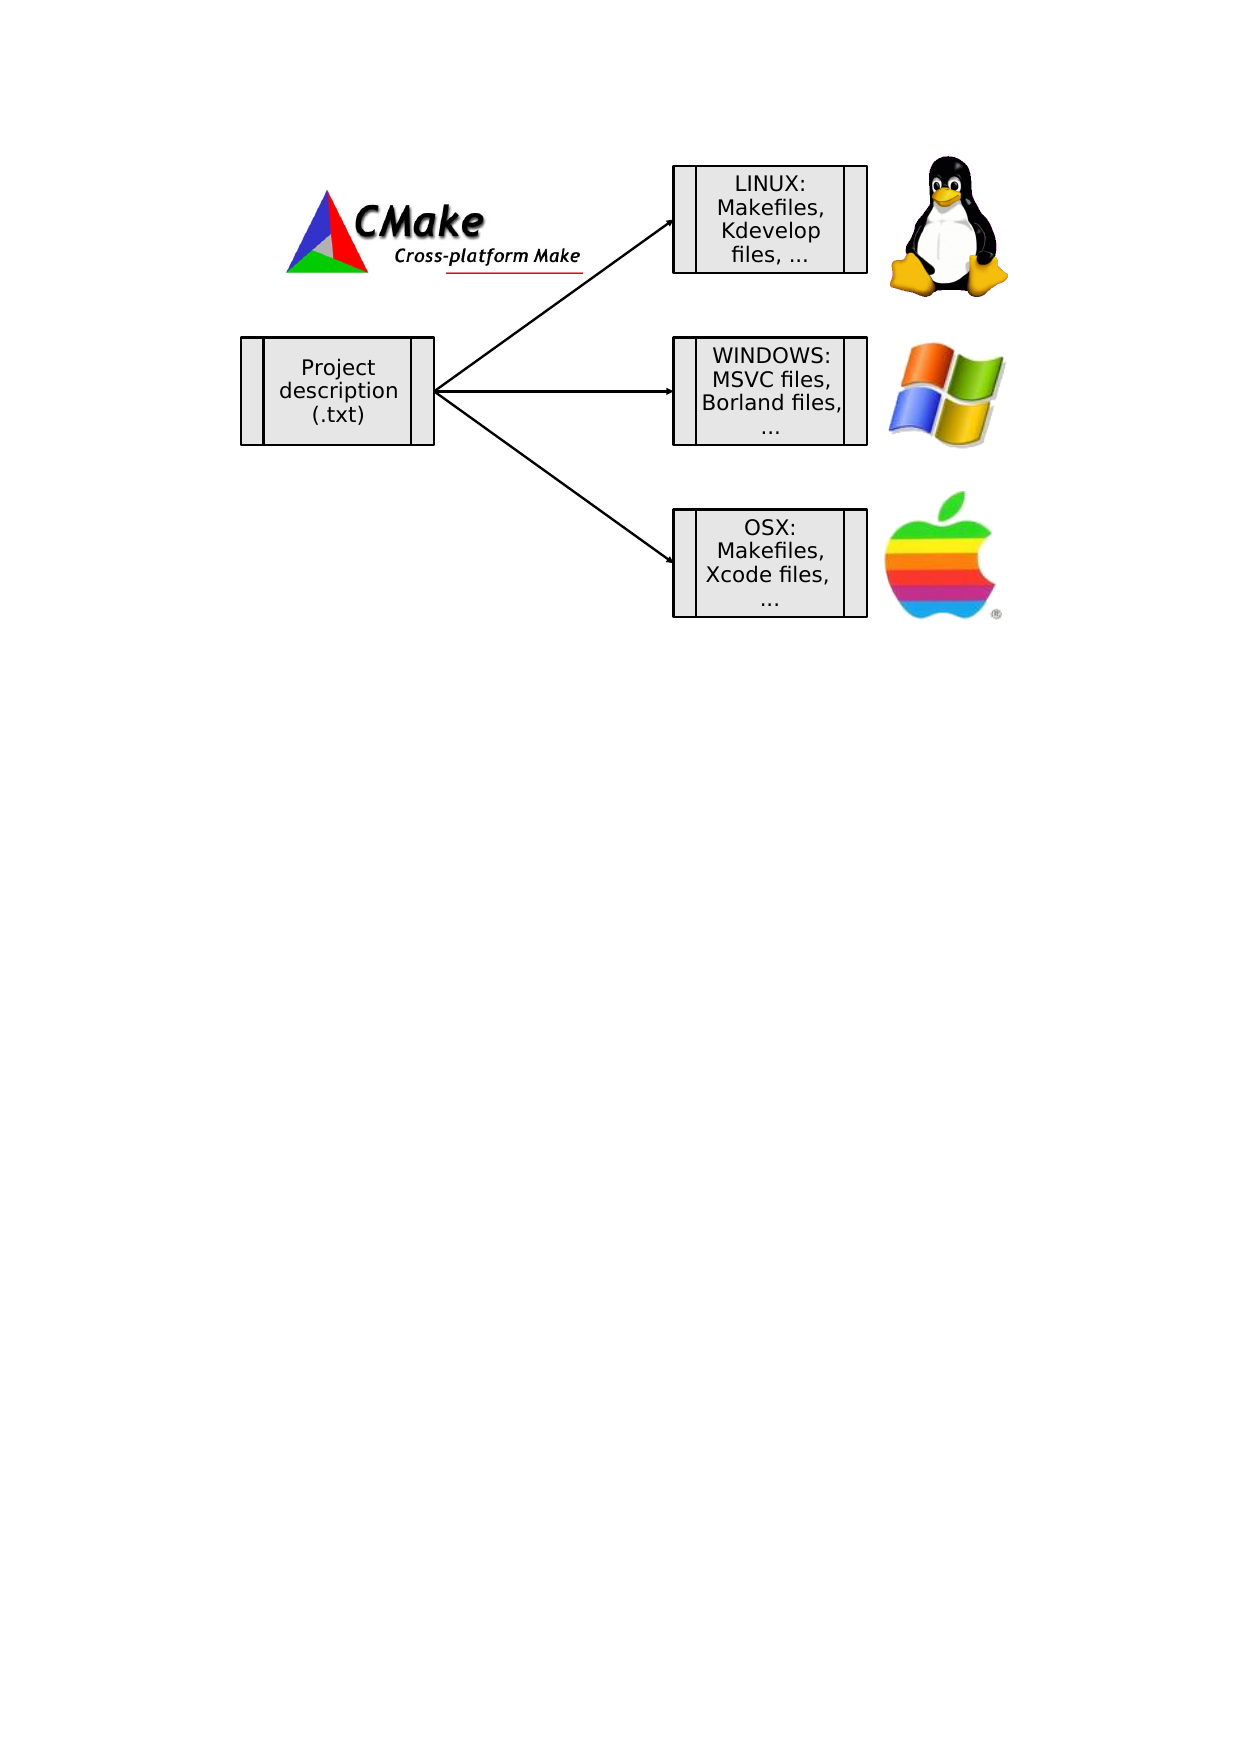

LINUX:
Makefiles,
Kdevelop
files, ...
WINDOWS:
Project
MSVC files,
description
Borland files,
(.txt)
...
OSX:
Makefiles,
Xcode files,
...